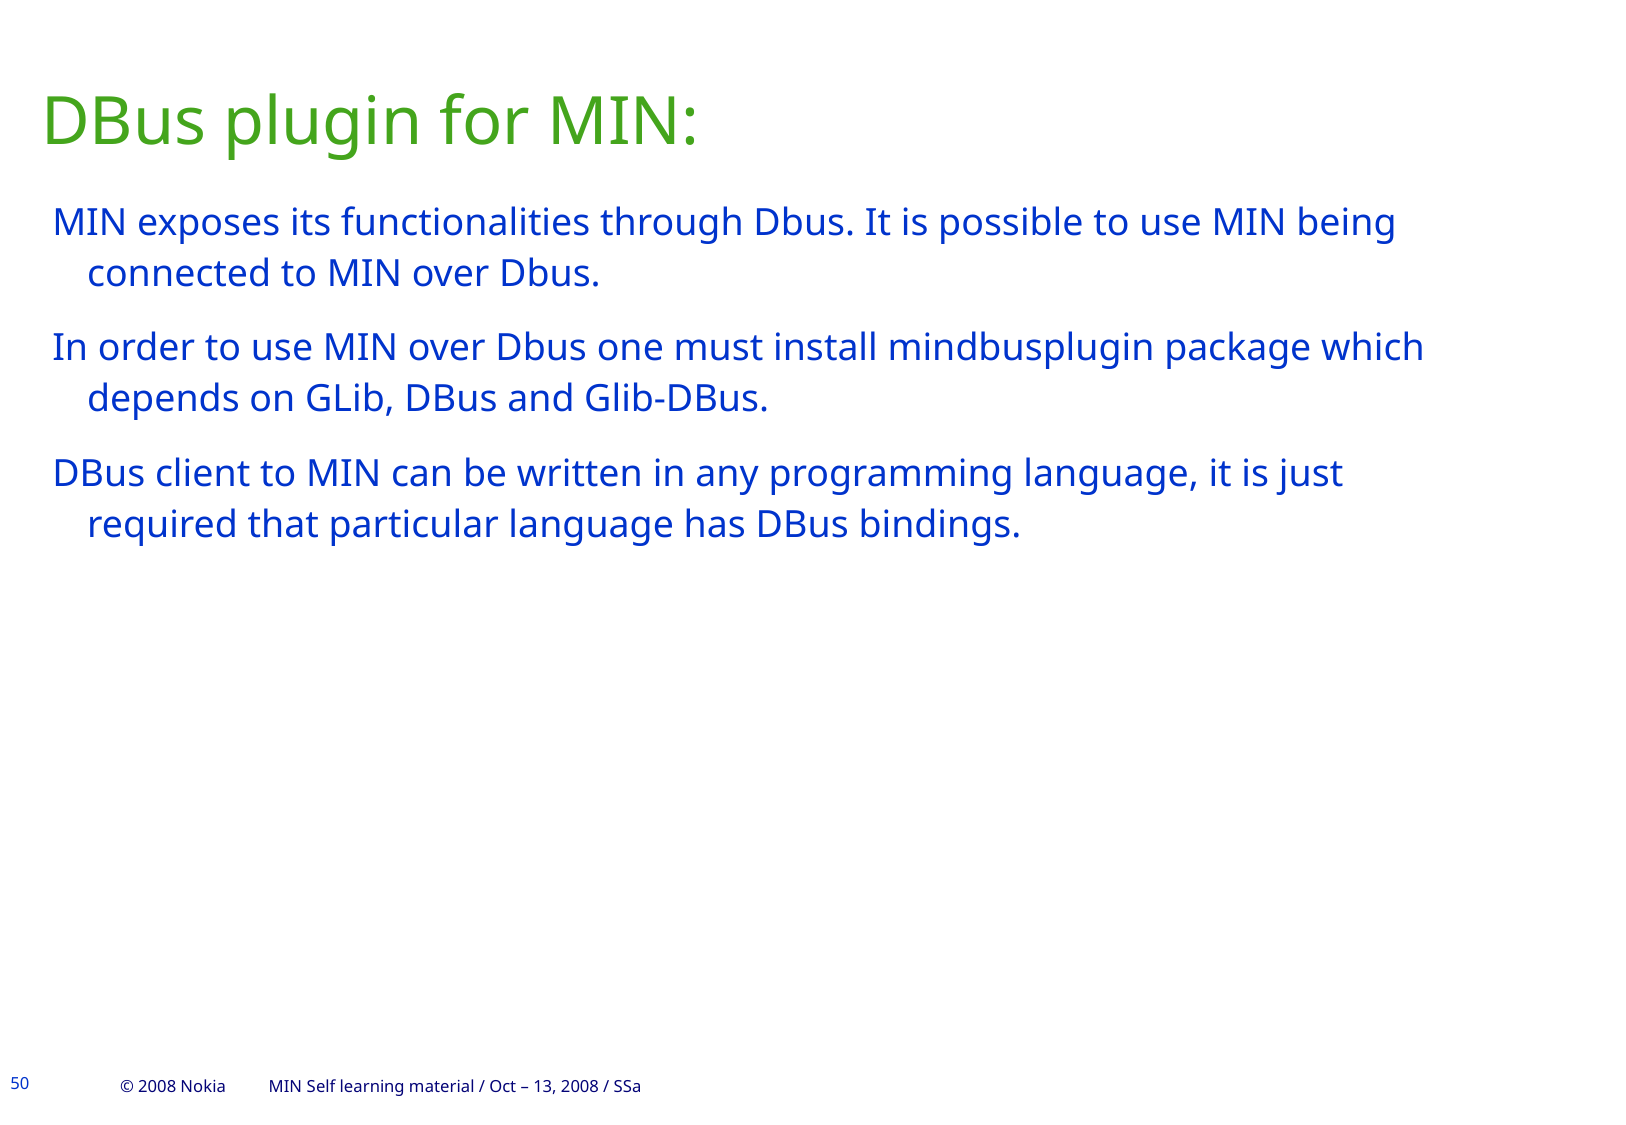

# DBus plugin for MIN:
MIN exposes its functionalities through Dbus. It is possible to use MIN being connected to MIN over Dbus.
In order to use MIN over Dbus one must install mindbusplugin package which depends on GLib, DBus and Glib-DBus.
DBus client to MIN can be written in any programming language, it is just required that particular language has DBus bindings.